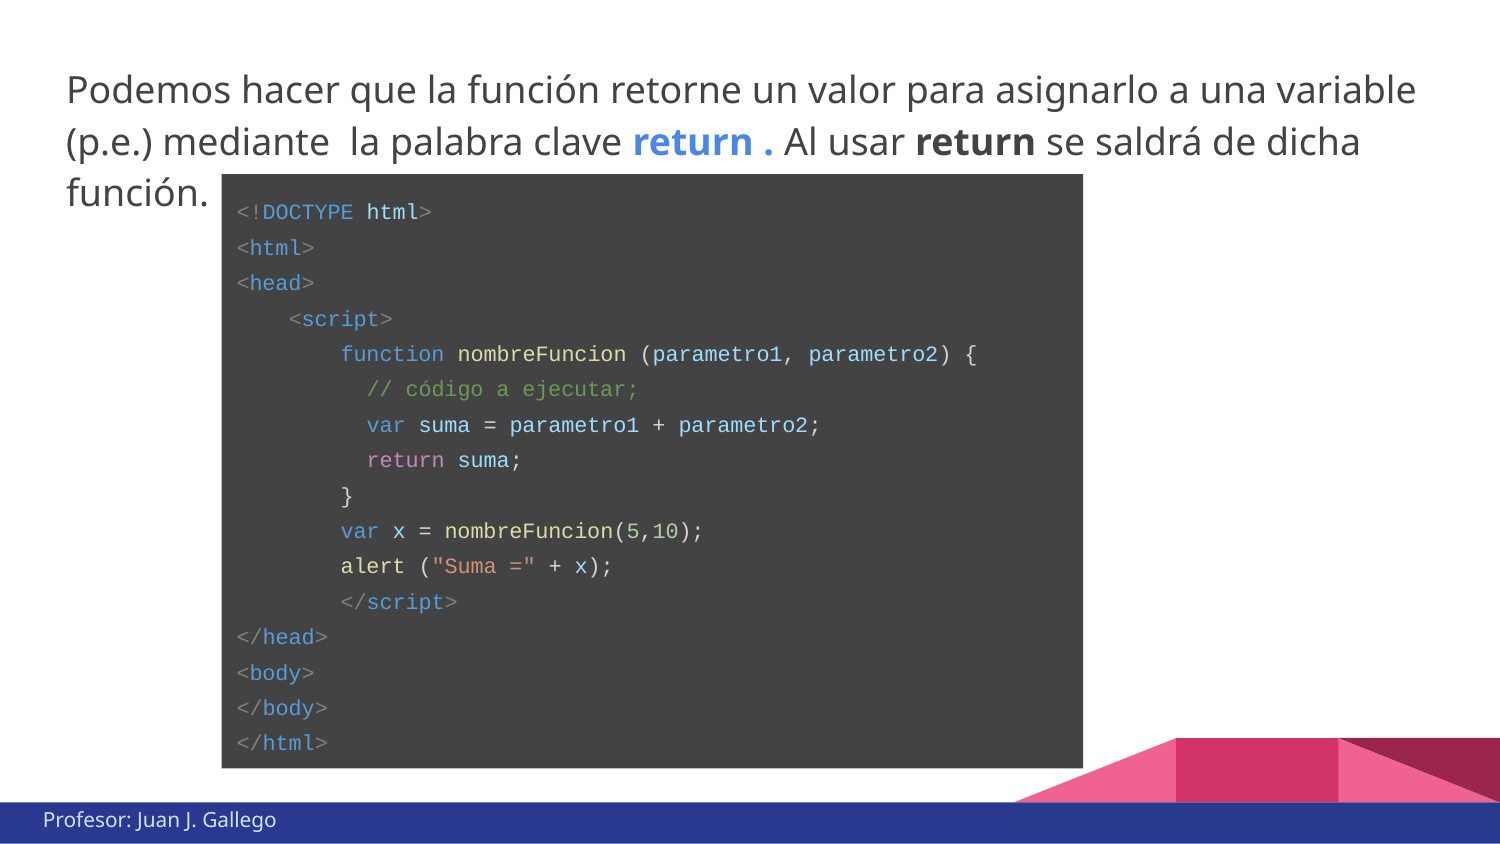

# Podemos hacer que la función retorne un valor para asignarlo a una variable (p.e.) mediante la palabra clave return . Al usar return se saldrá de dicha función.
<!DOCTYPE html>
<html>
<head>
 <script>
 function nombreFuncion (parametro1, parametro2) {
 // código a ejecutar;
 var suma = parametro1 + parametro2;
 return suma;
 }
 var x = nombreFuncion(5,10);
 alert ("Suma =" + x);
 </script>
</head>
<body>
</body>
</html>